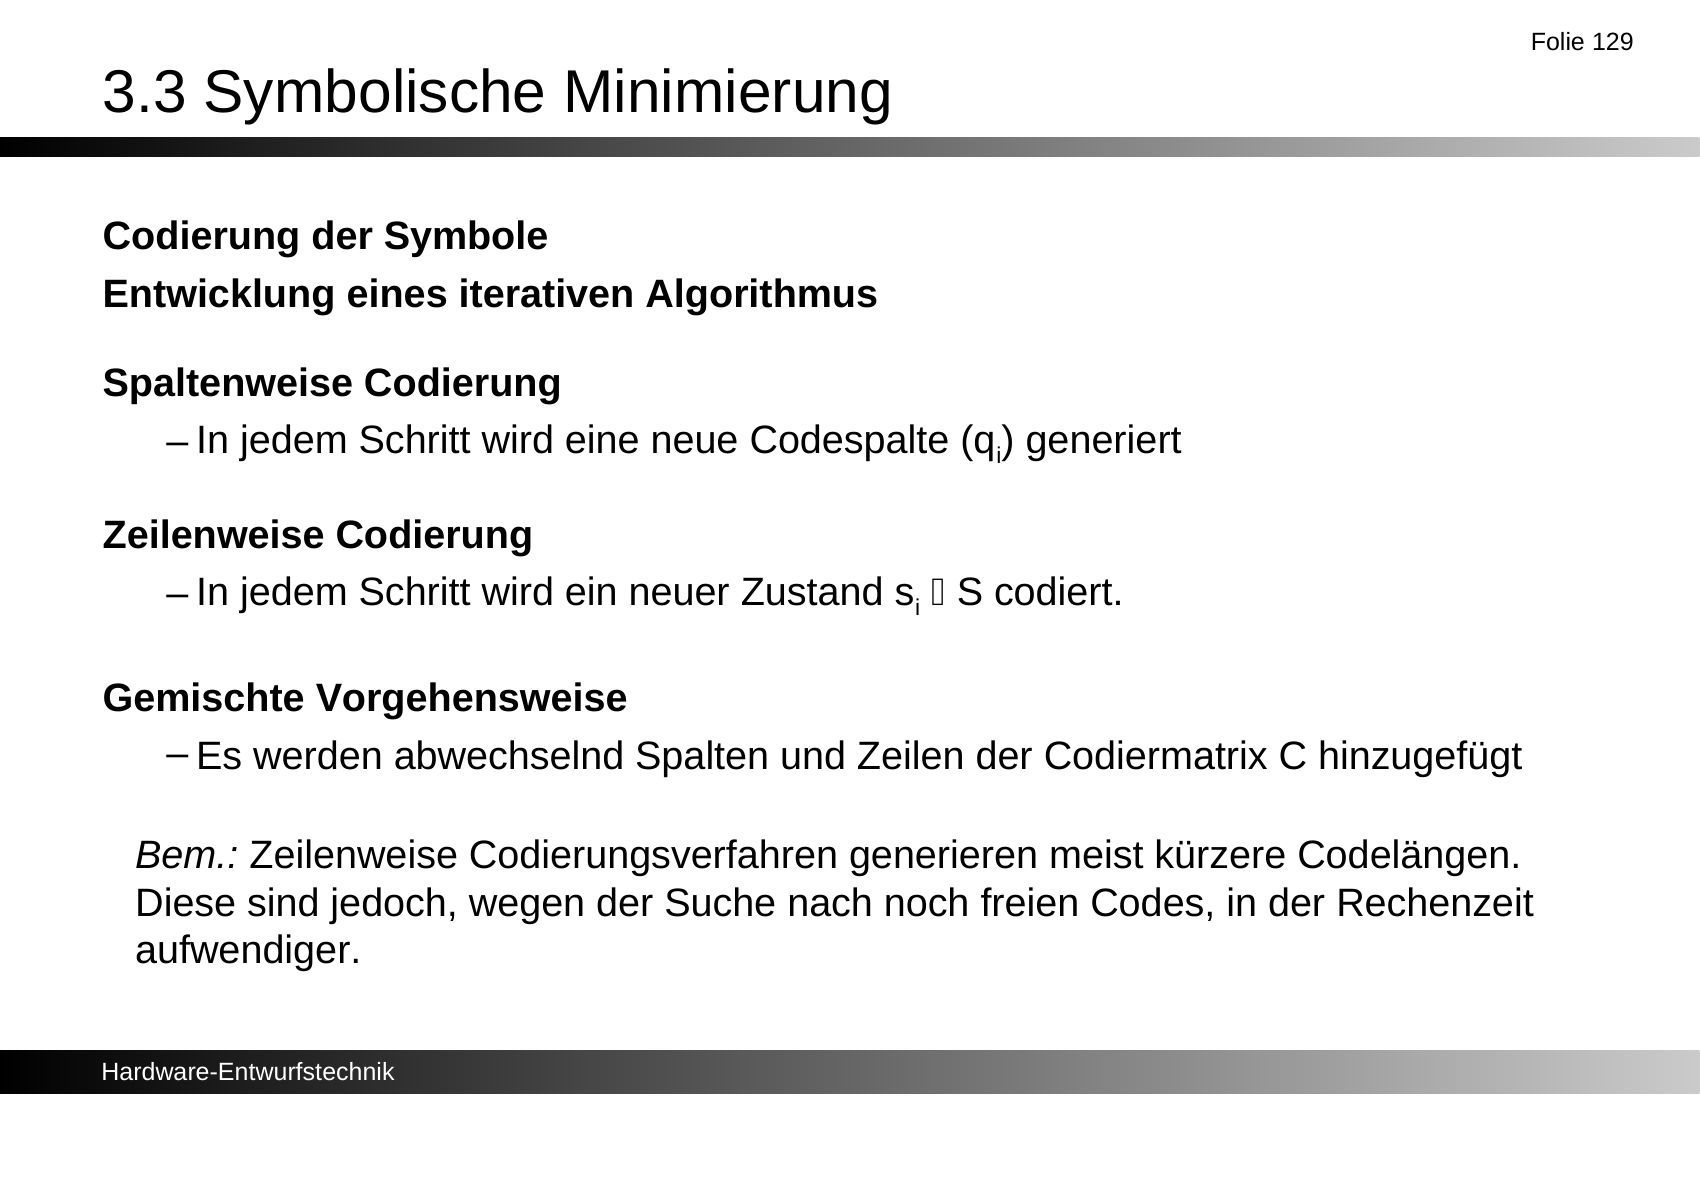

# 3.3 Symbolische Minimierung
Codierung der Symbole
Entwicklung eines iterativen Algorithmus
Spaltenweise Codierung
In jedem Schritt wird eine neue Codespalte (qi) generiert
Zeilenweise Codierung
In jedem Schritt wird ein neuer Zustand si  S codiert.
Gemischte Vorgehensweise
Es werden abwechselnd Spalten und Zeilen der Codiermatrix C hinzugefügt
	Bem.: Zeilenweise Codierungsverfahren generieren meist kürzere Codelängen. Diese sind jedoch, wegen der Suche nach noch freien Codes, in der Rechenzeit aufwendiger.